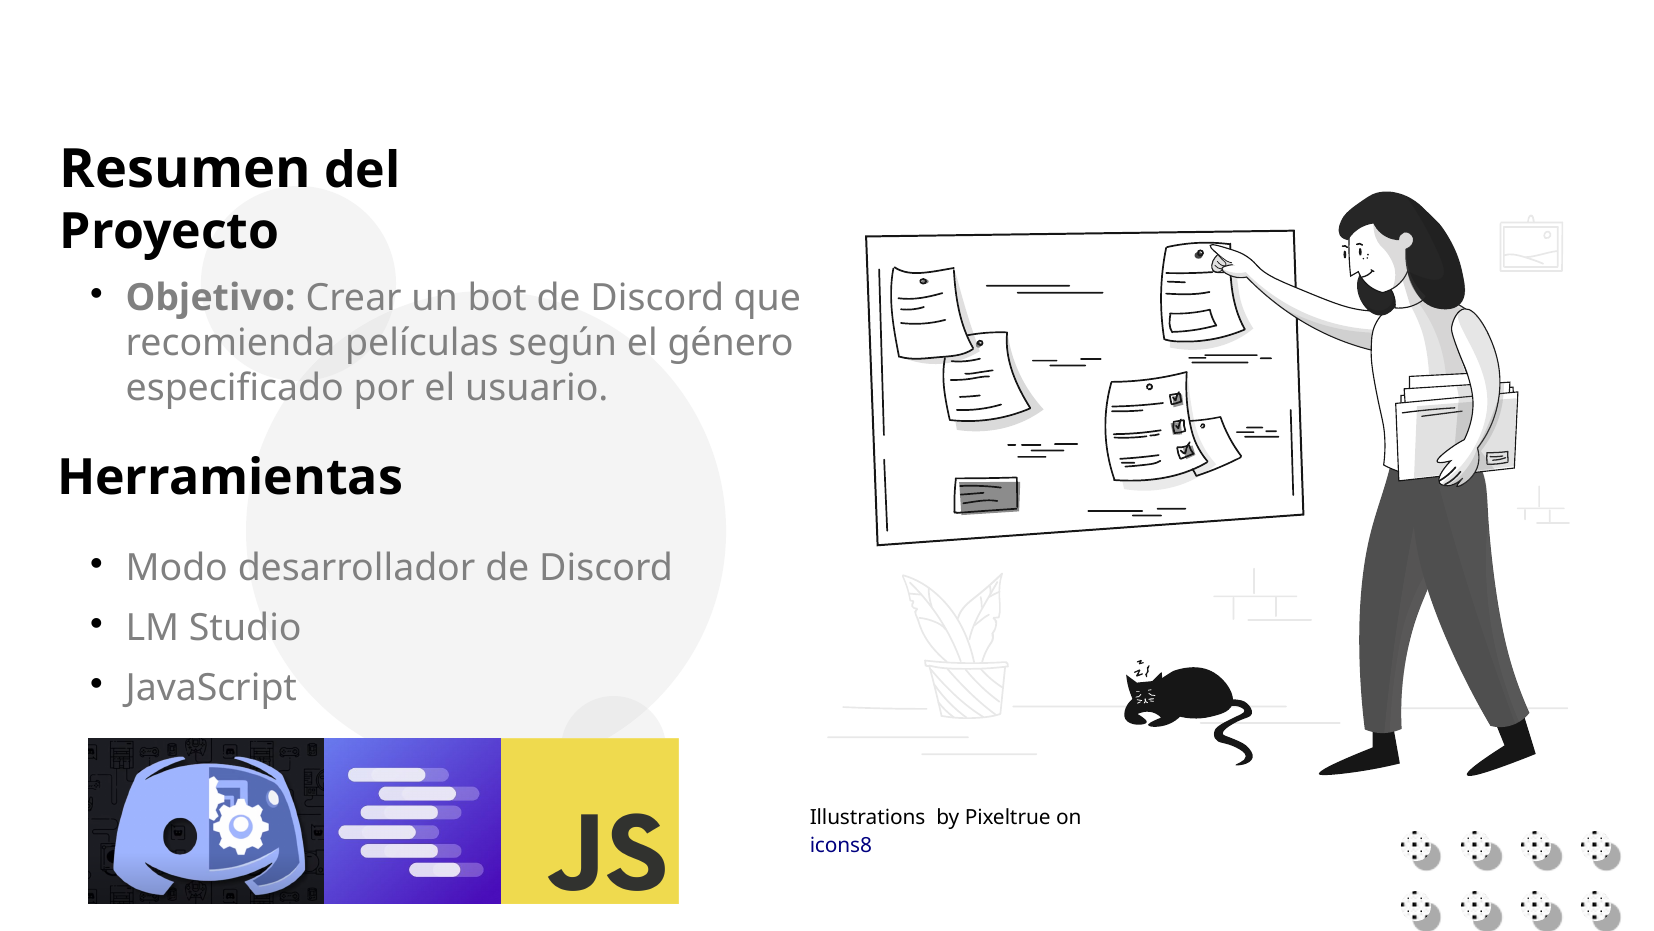

Resumen del Proyecto
Objetivo: Crear un bot de Discord que recomienda películas según el género especificado por el usuario.
Modo desarrollador de Discord
LM Studio
JavaScript
 Herramientas